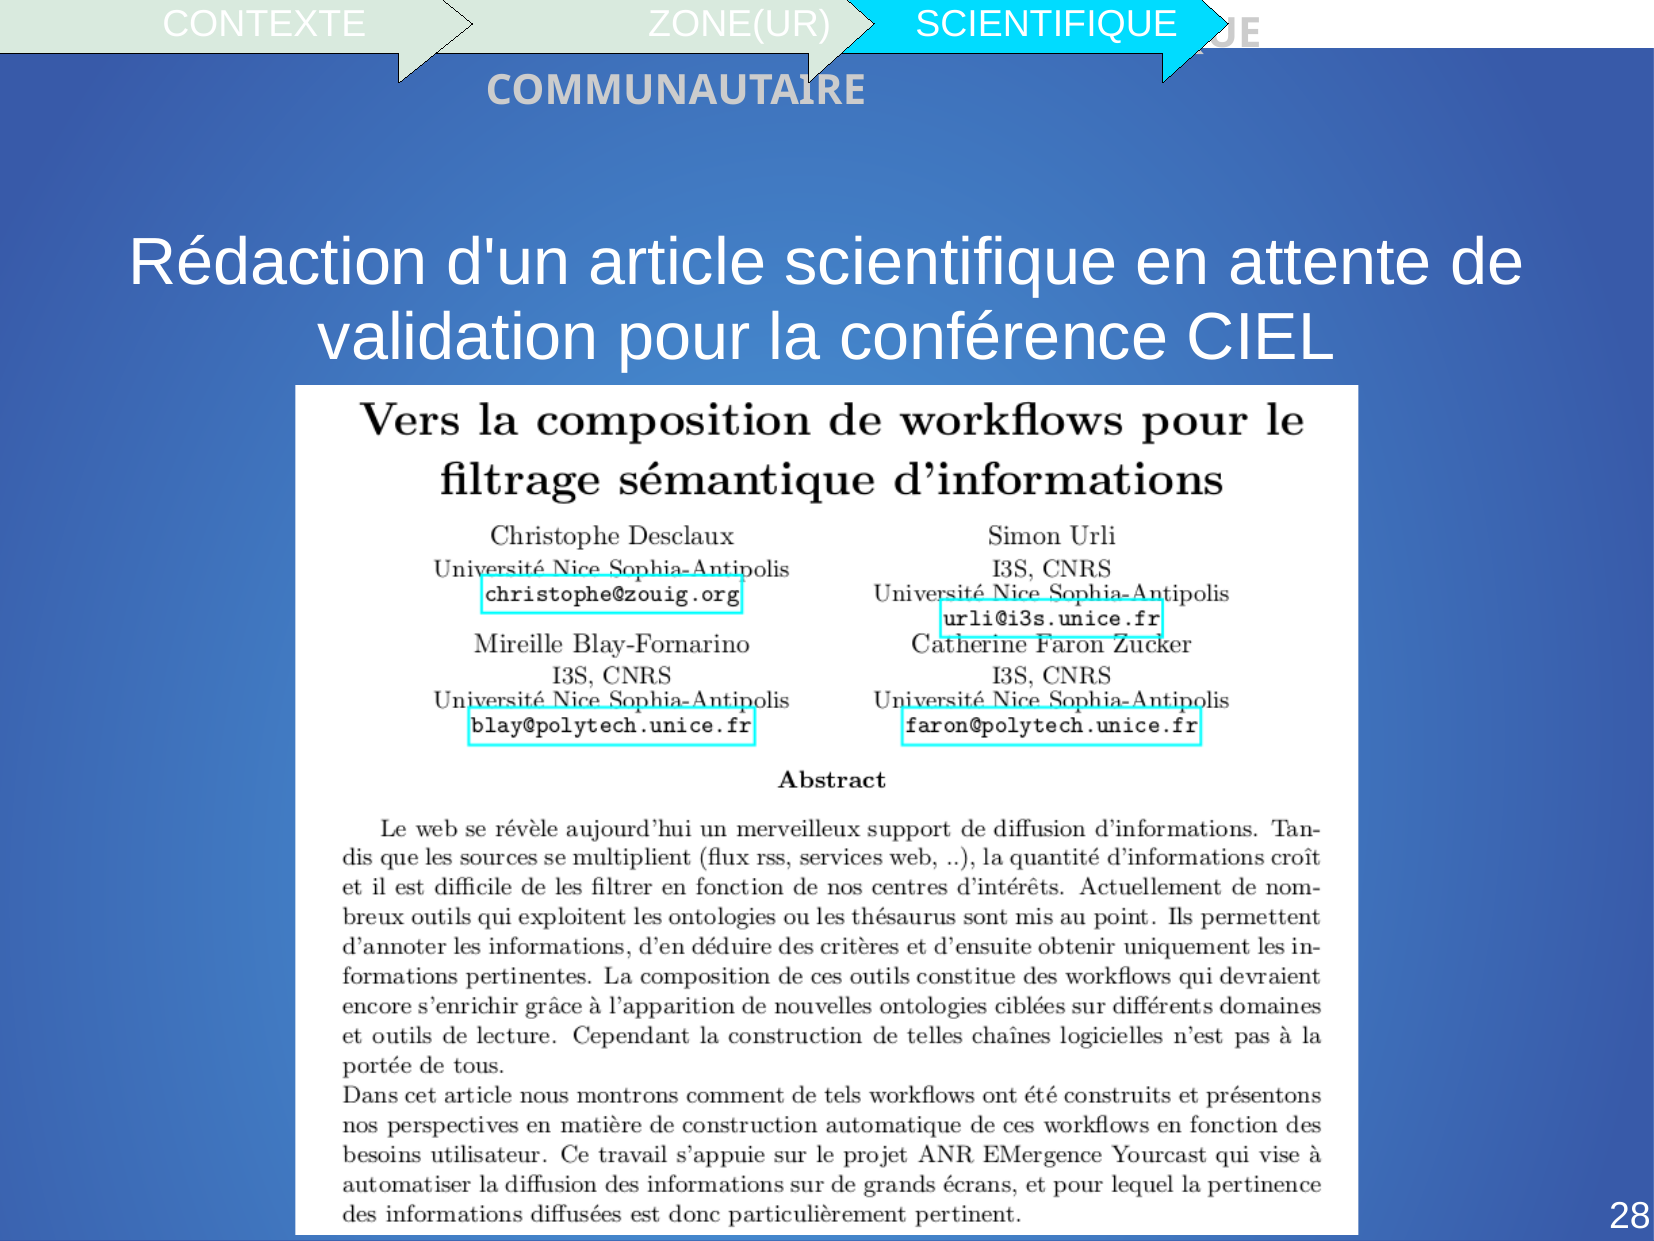

CONTEXTE
 ZONE(UR)
 SCIENTIFIQUE
#
Rédaction d'un article scientifique en attente de validation pour la conférence CIEL